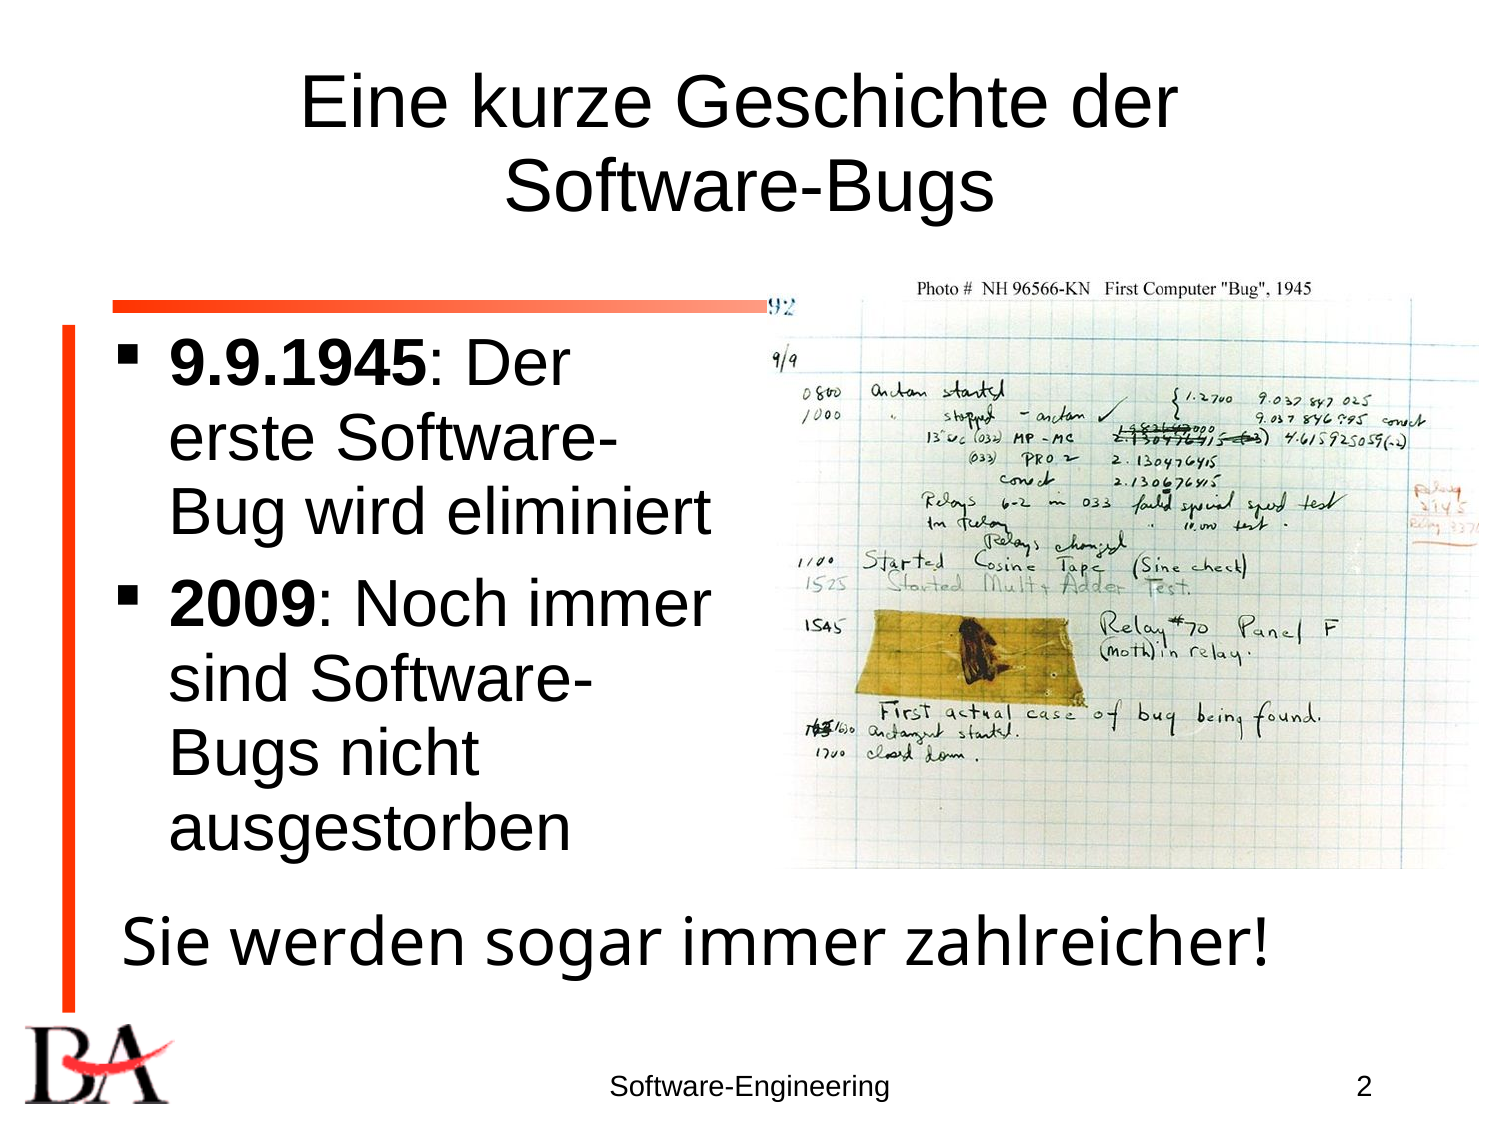

# Eine kurze Geschichte der Software-Bugs
9.9.1945: Der erste Software-Bug wird eliminiert
2009: Noch immer sind Software-Bugs nicht ausgestorben
Sie werden sogar immer zahlreicher!
2